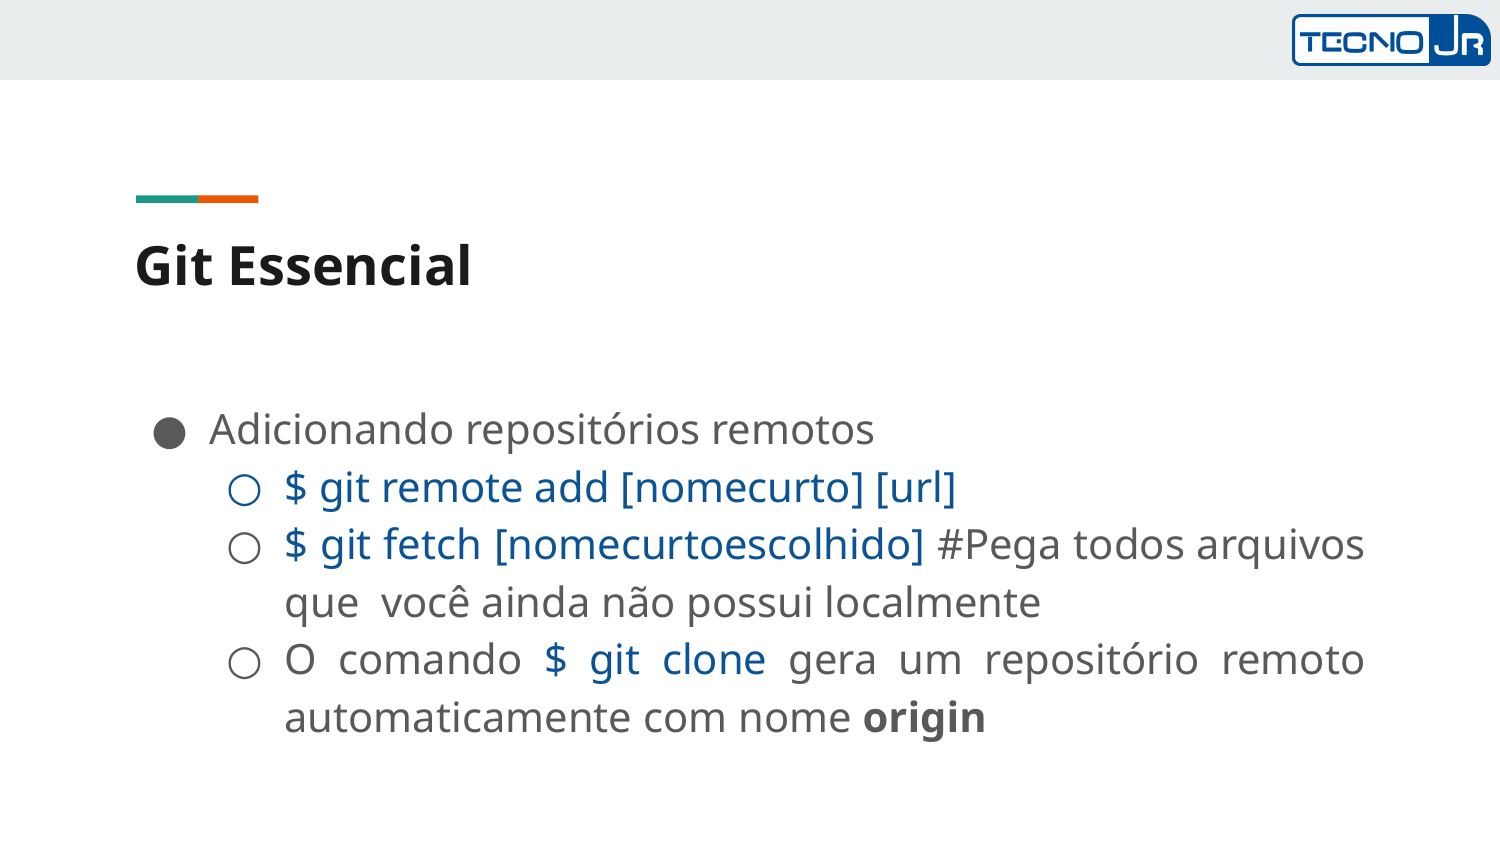

# Git Essencial
Adicionando repositórios remotos
$ git remote add [nomecurto] [url]
$ git fetch [nomecurtoescolhido] #Pega todos arquivos que você ainda não possui localmente
O comando $ git clone gera um repositório remoto automaticamente com nome origin